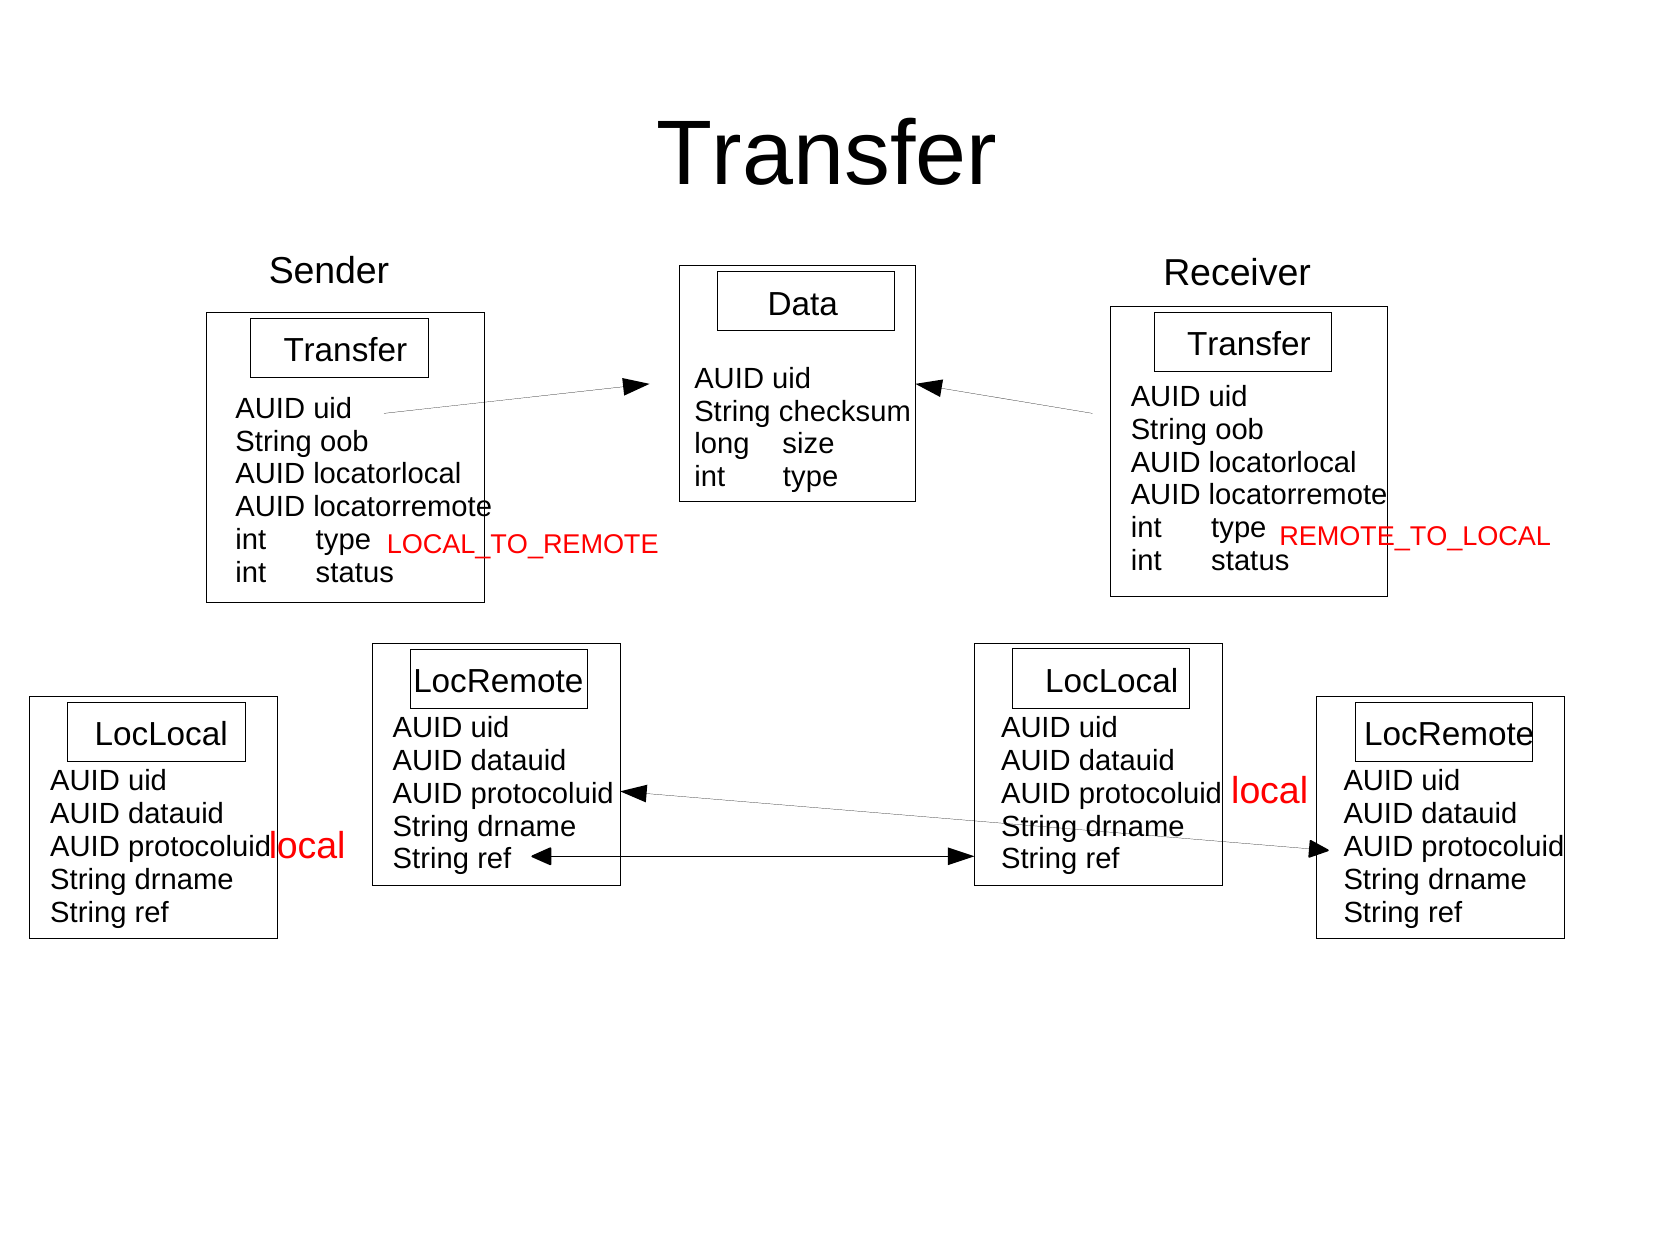

# Transfer
Sender
Receiver
Data
Transfer
Transfer
AUID uid
String checksum
long size
int type
AUID uid
String oob
AUID locatorlocal
AUID locatorremote
int type
int status
AUID uid
String oob
AUID locatorlocal
AUID locatorremote
int type
int status
REMOTE_TO_LOCAL
LOCAL_TO_REMOTE
LocLocal
LocRemote
AUID uid
AUID datauid
AUID protocoluid
String drname
String ref
AUID uid
AUID datauid
AUID protocoluid
String drname
String ref
LocLocal
LocRemote
AUID uid
AUID datauid
AUID protocoluid
String drname
String ref
AUID uid
AUID datauid
AUID protocoluid
String drname
String ref
local
local